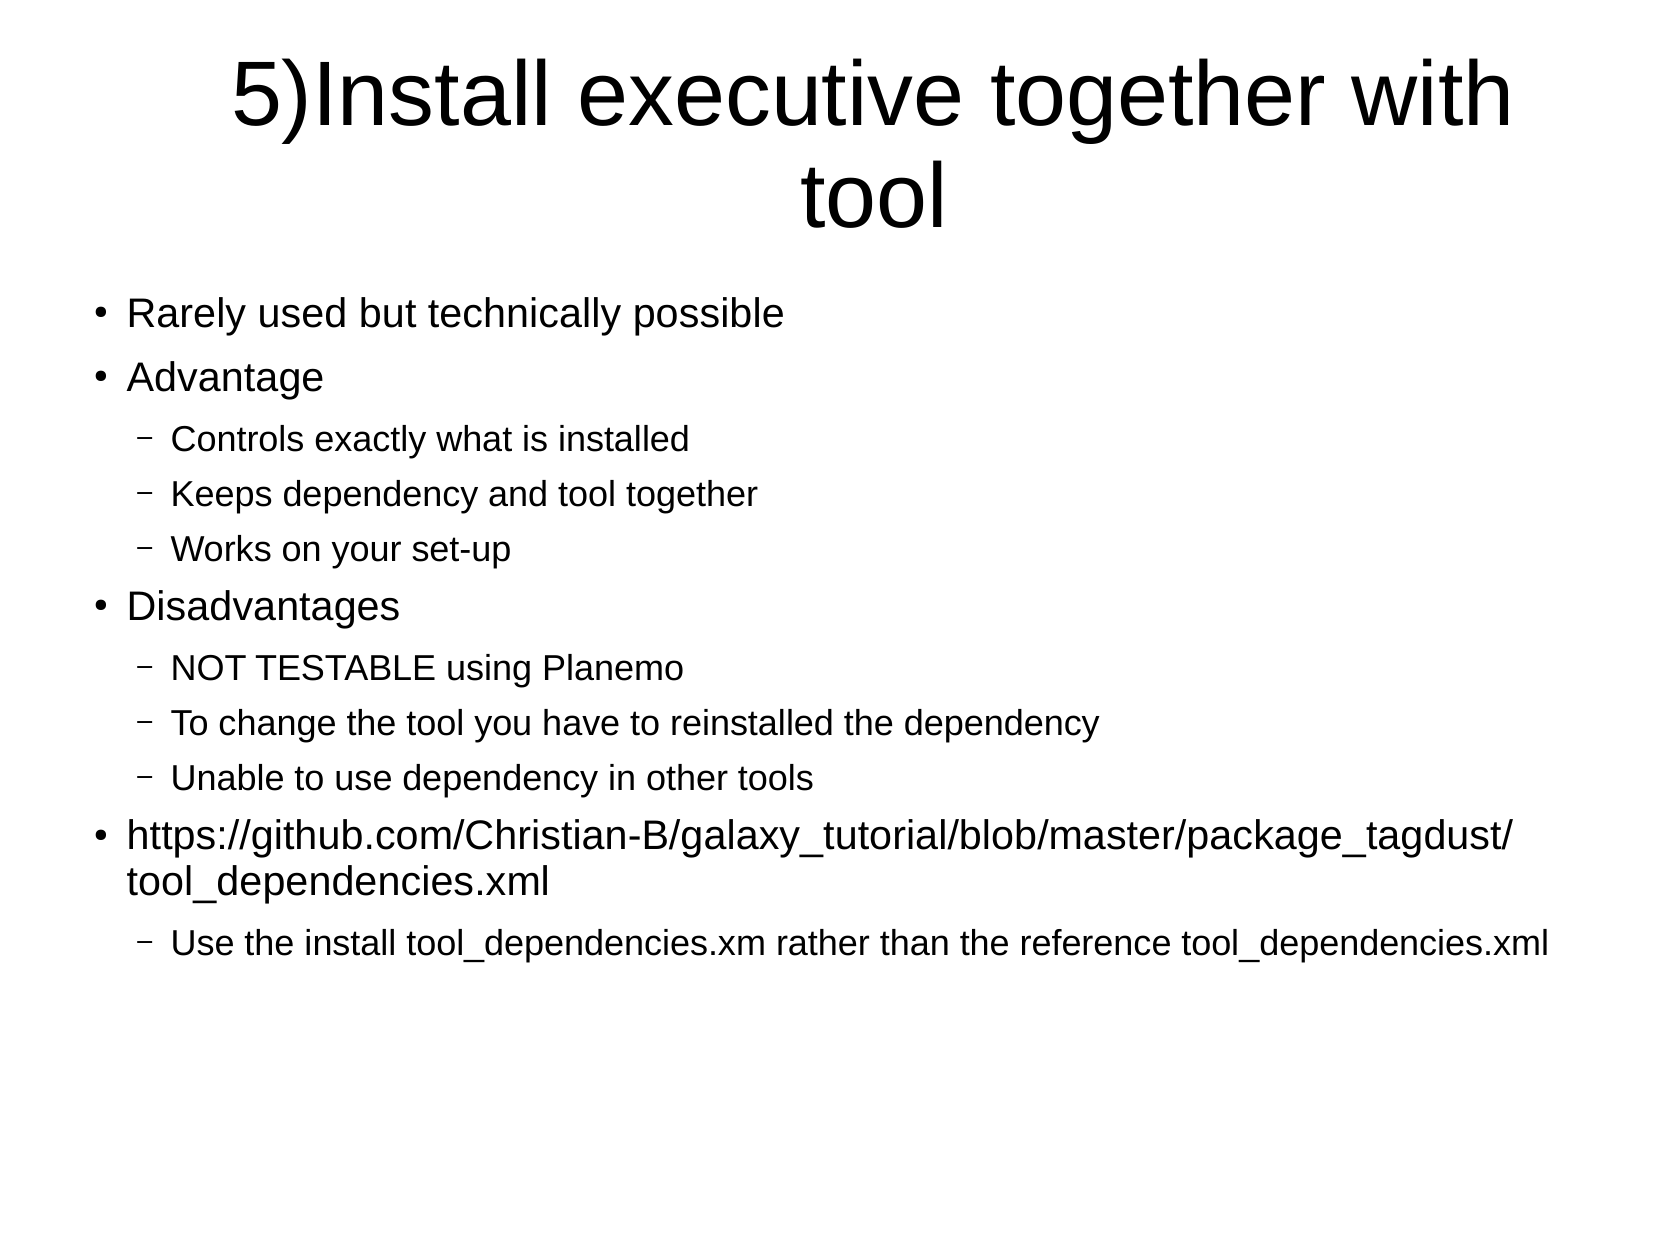

# 5)Install executive together with tool
Rarely used but technically possible
Advantage
Controls exactly what is installed
Keeps dependency and tool together
Works on your set-up
Disadvantages
NOT TESTABLE using Planemo
To change the tool you have to reinstalled the dependency
Unable to use dependency in other tools
https://github.com/Christian-B/galaxy_tutorial/blob/master/package_tagdust/tool_dependencies.xml
Use the install tool_dependencies.xm rather than the reference tool_dependencies.xml